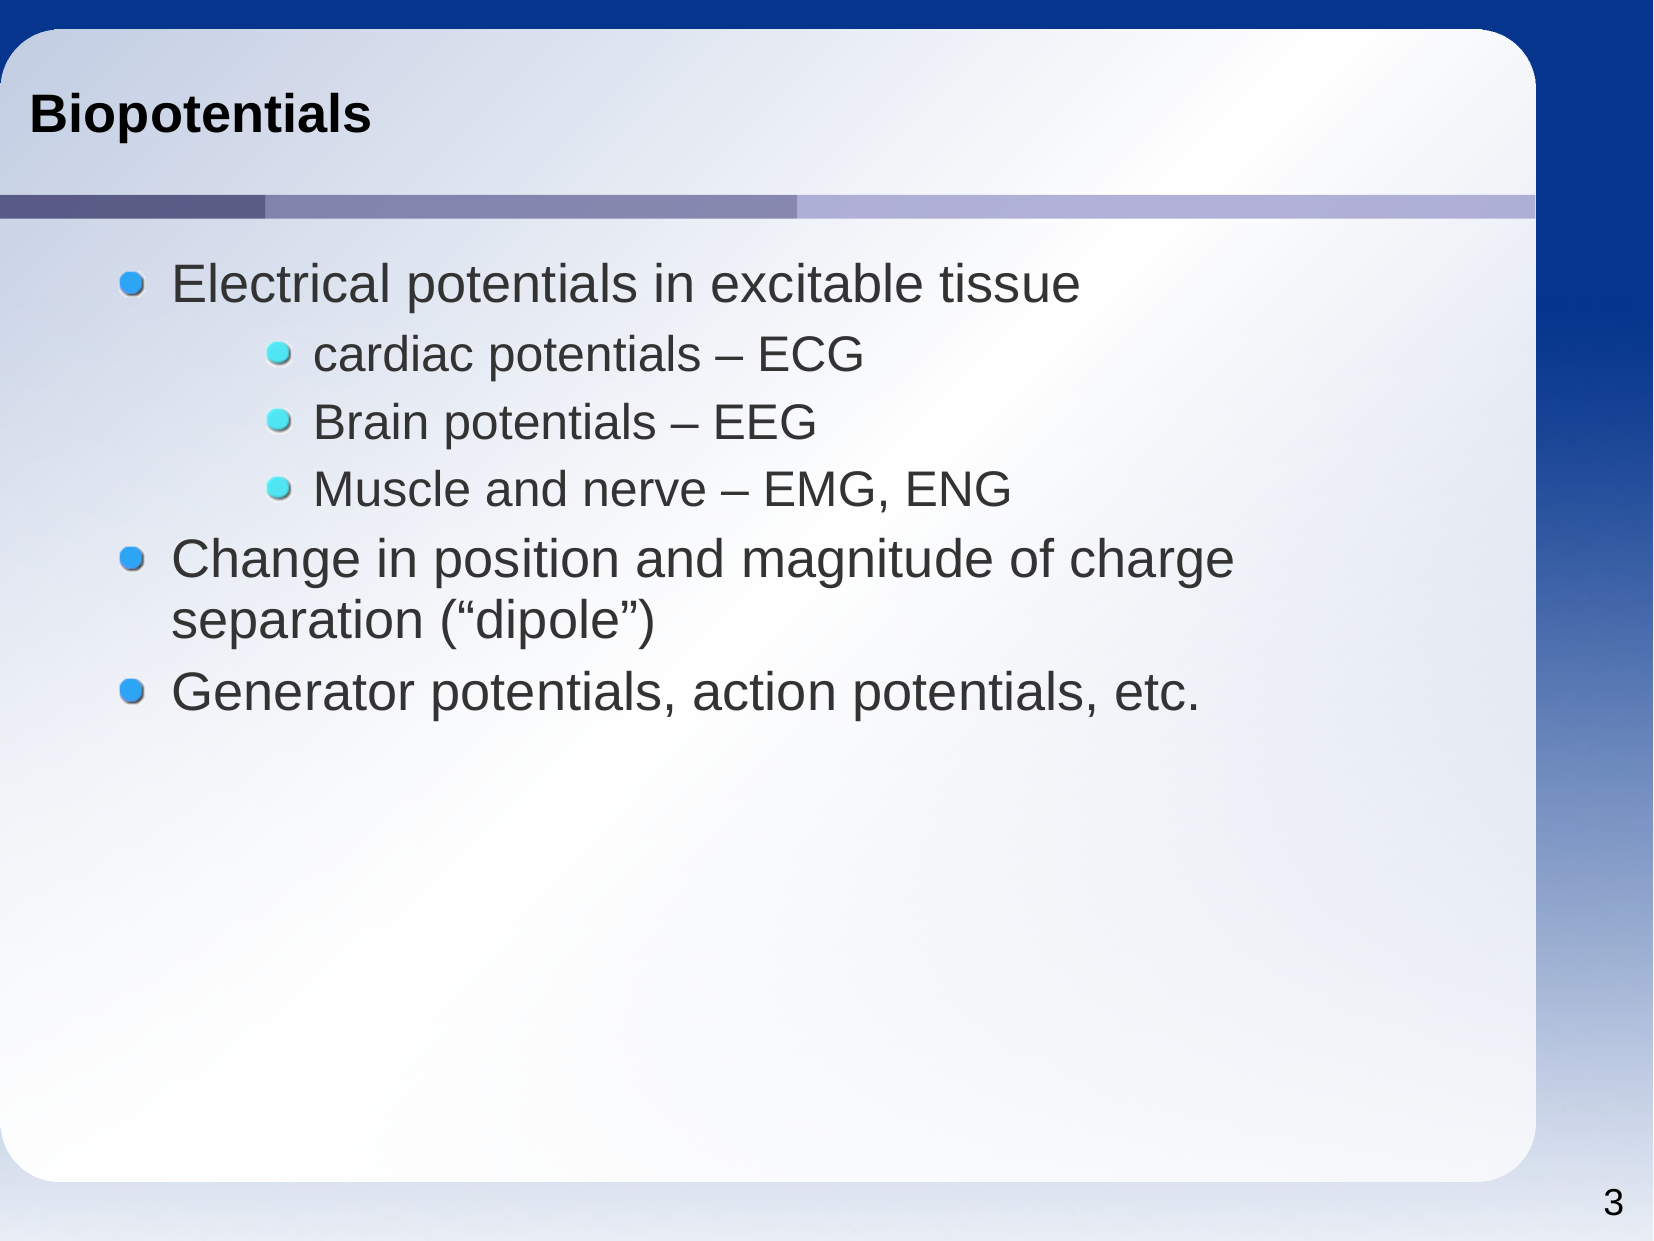

# Biopotentials
Electrical potentials in excitable tissue
cardiac potentials – ECG
Brain potentials – EEG
Muscle and nerve – EMG, ENG
Change in position and magnitude of charge separation (“dipole”)
Generator potentials, action potentials, etc.
3